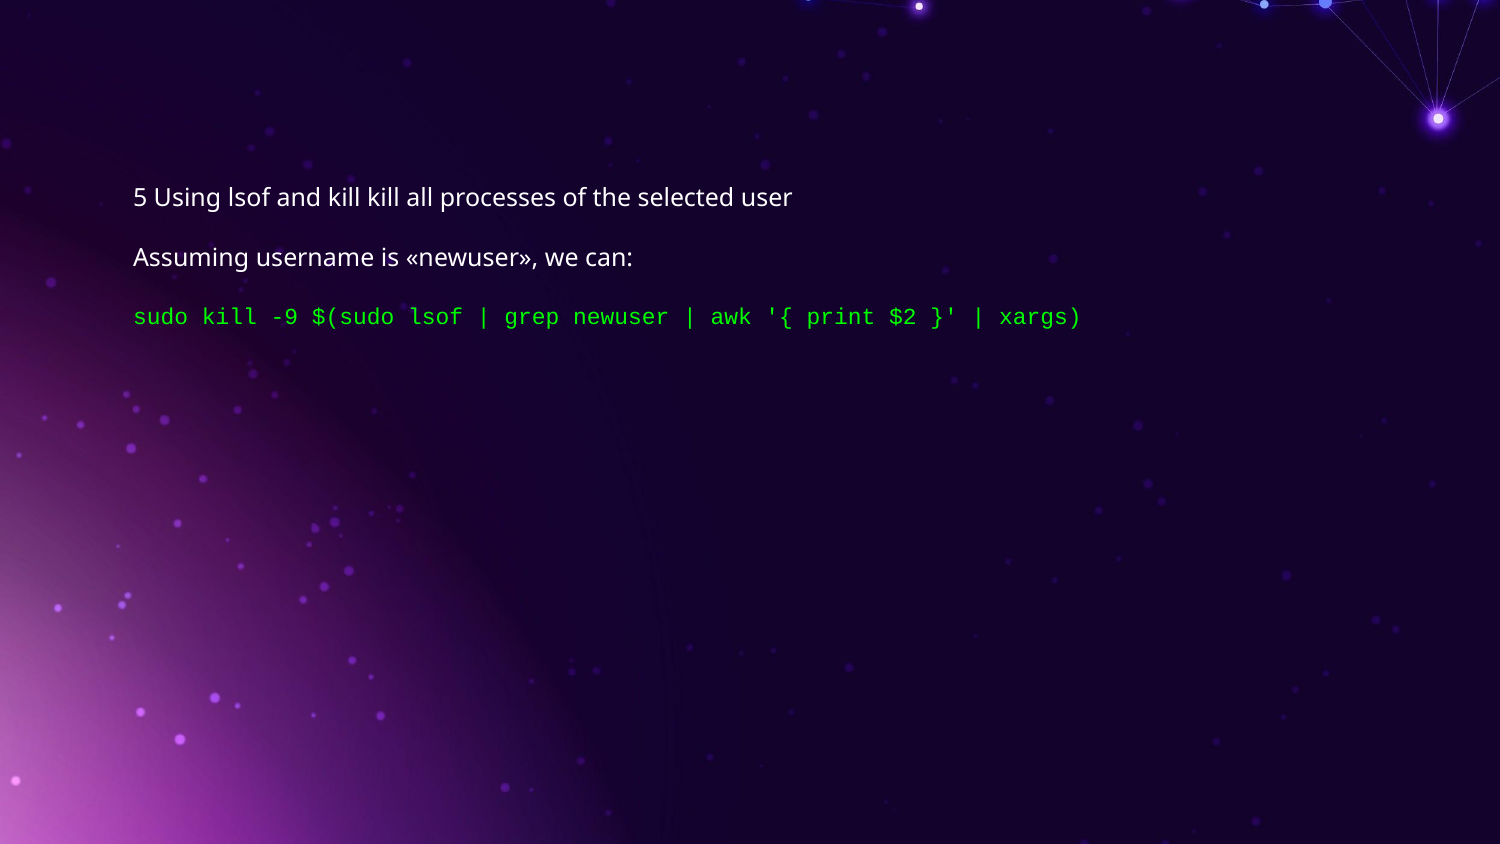

# 5 Using lsof and kill kill all processes of the selected user
Assuming username is «newuser», we can:
sudo kill -9 $(sudo lsof | grep newuser | awk '{ print $2 }' | xargs)